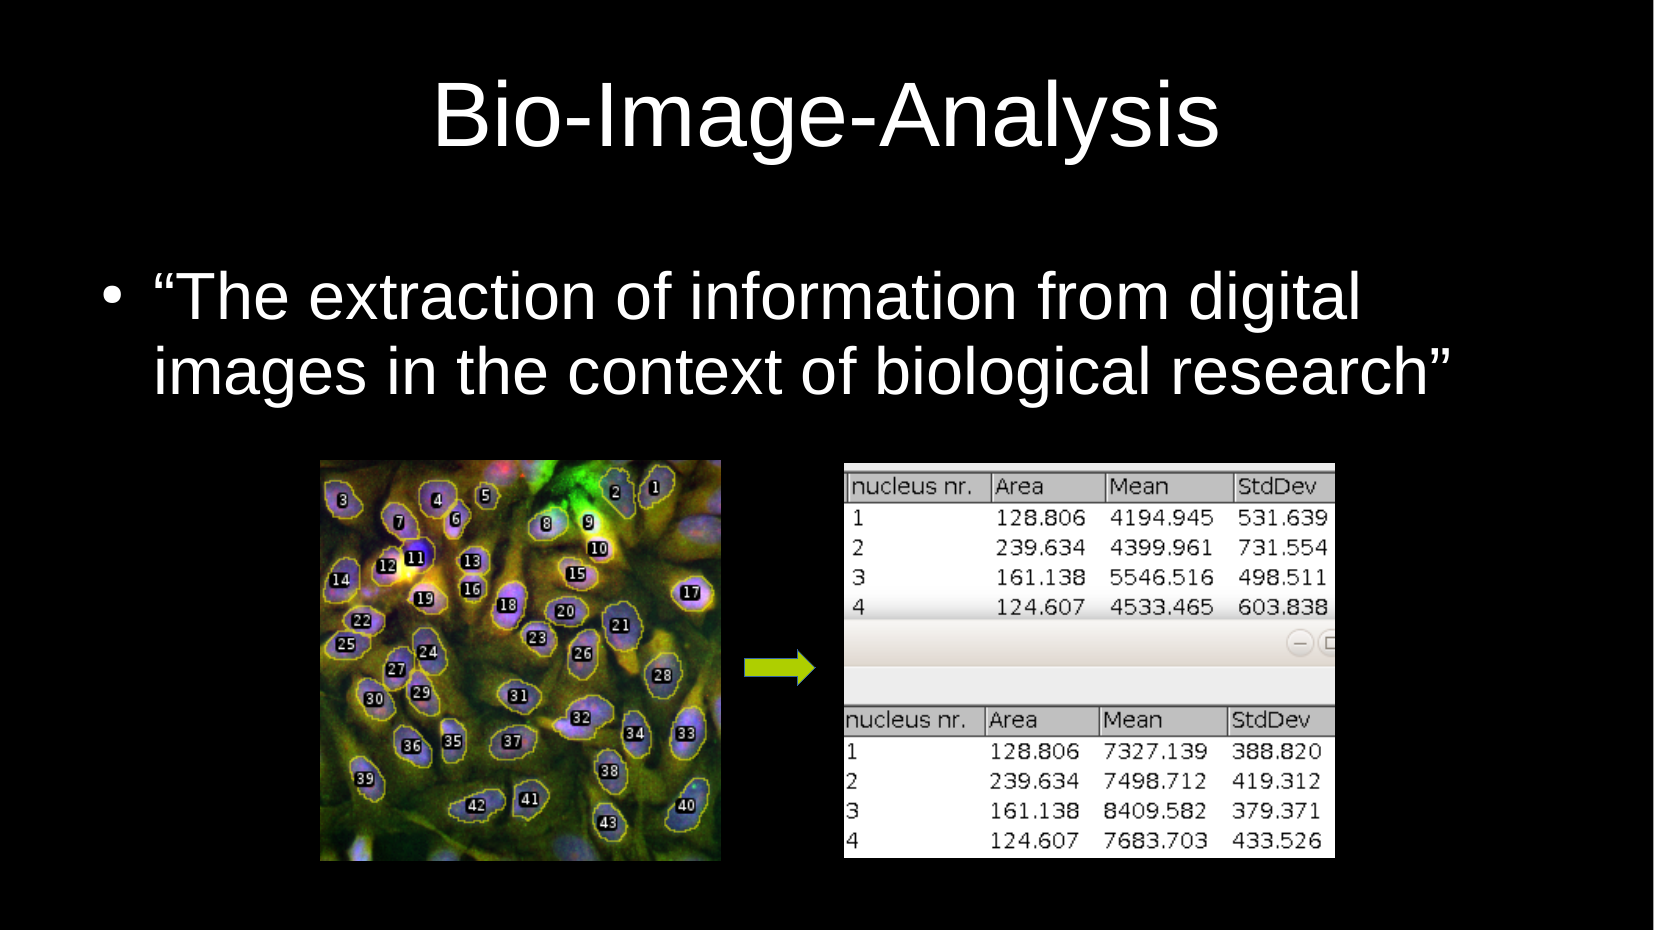

# Bio-Image-Analysis
“The extraction of information from digital images in the context of biological research”